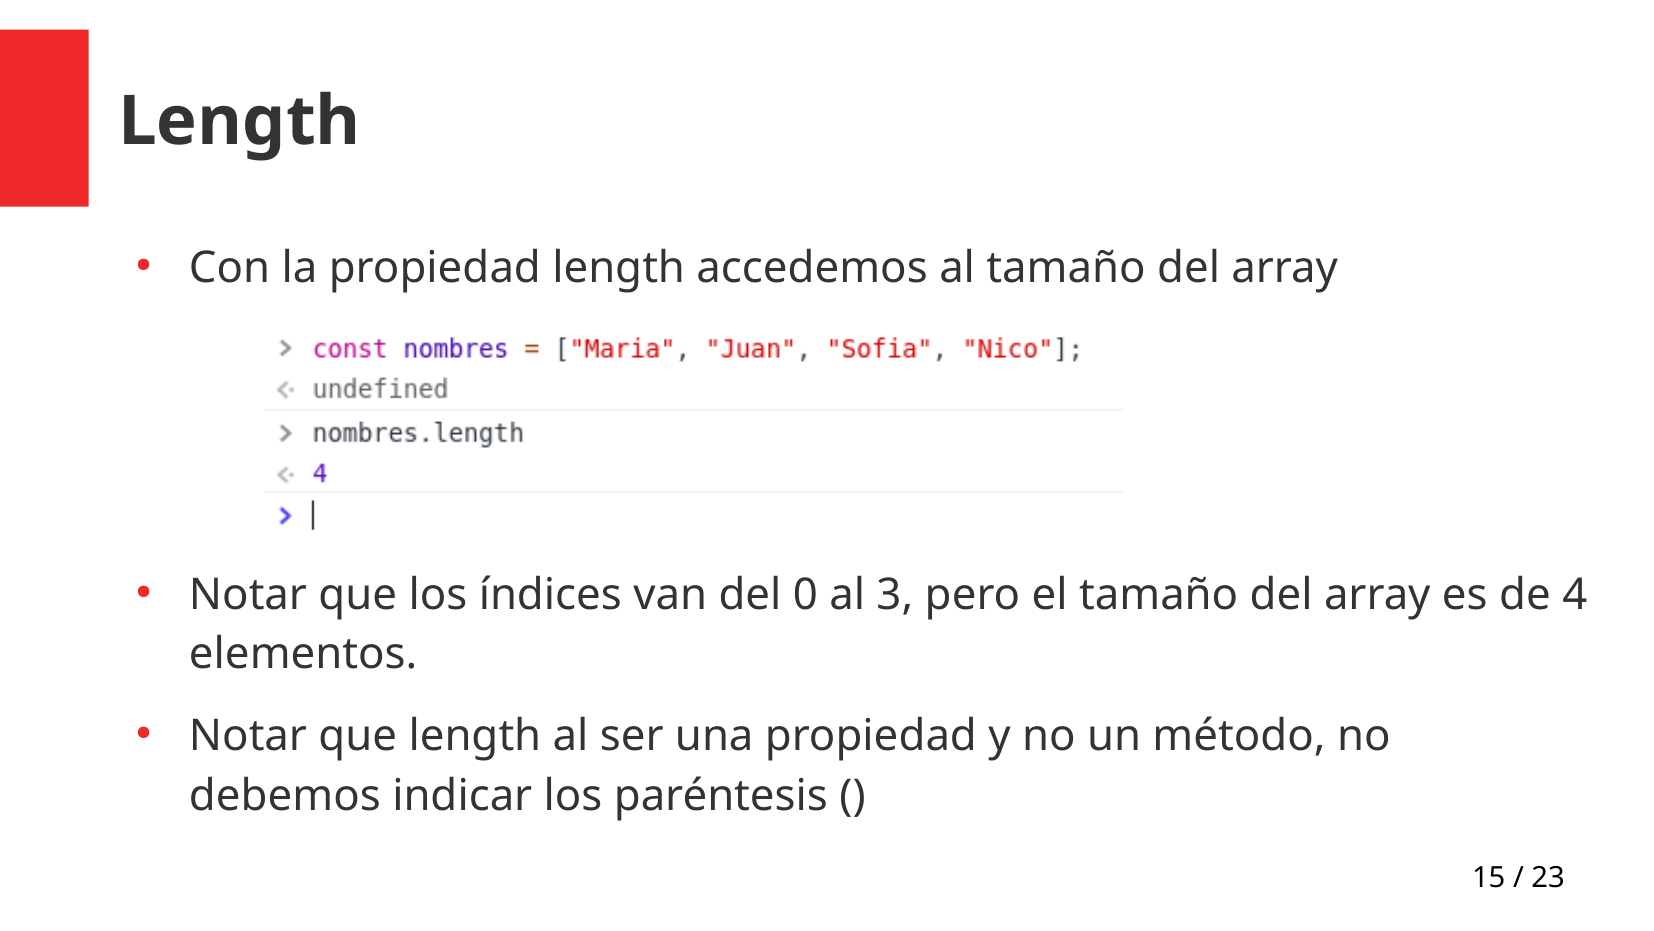

# Length
Con la propiedad length accedemos al tamaño del array
Notar que los índices van del 0 al 3, pero el tamaño del array es de 4 elementos.
Notar que length al ser una propiedad y no un método, no debemos indicar los paréntesis ()
15